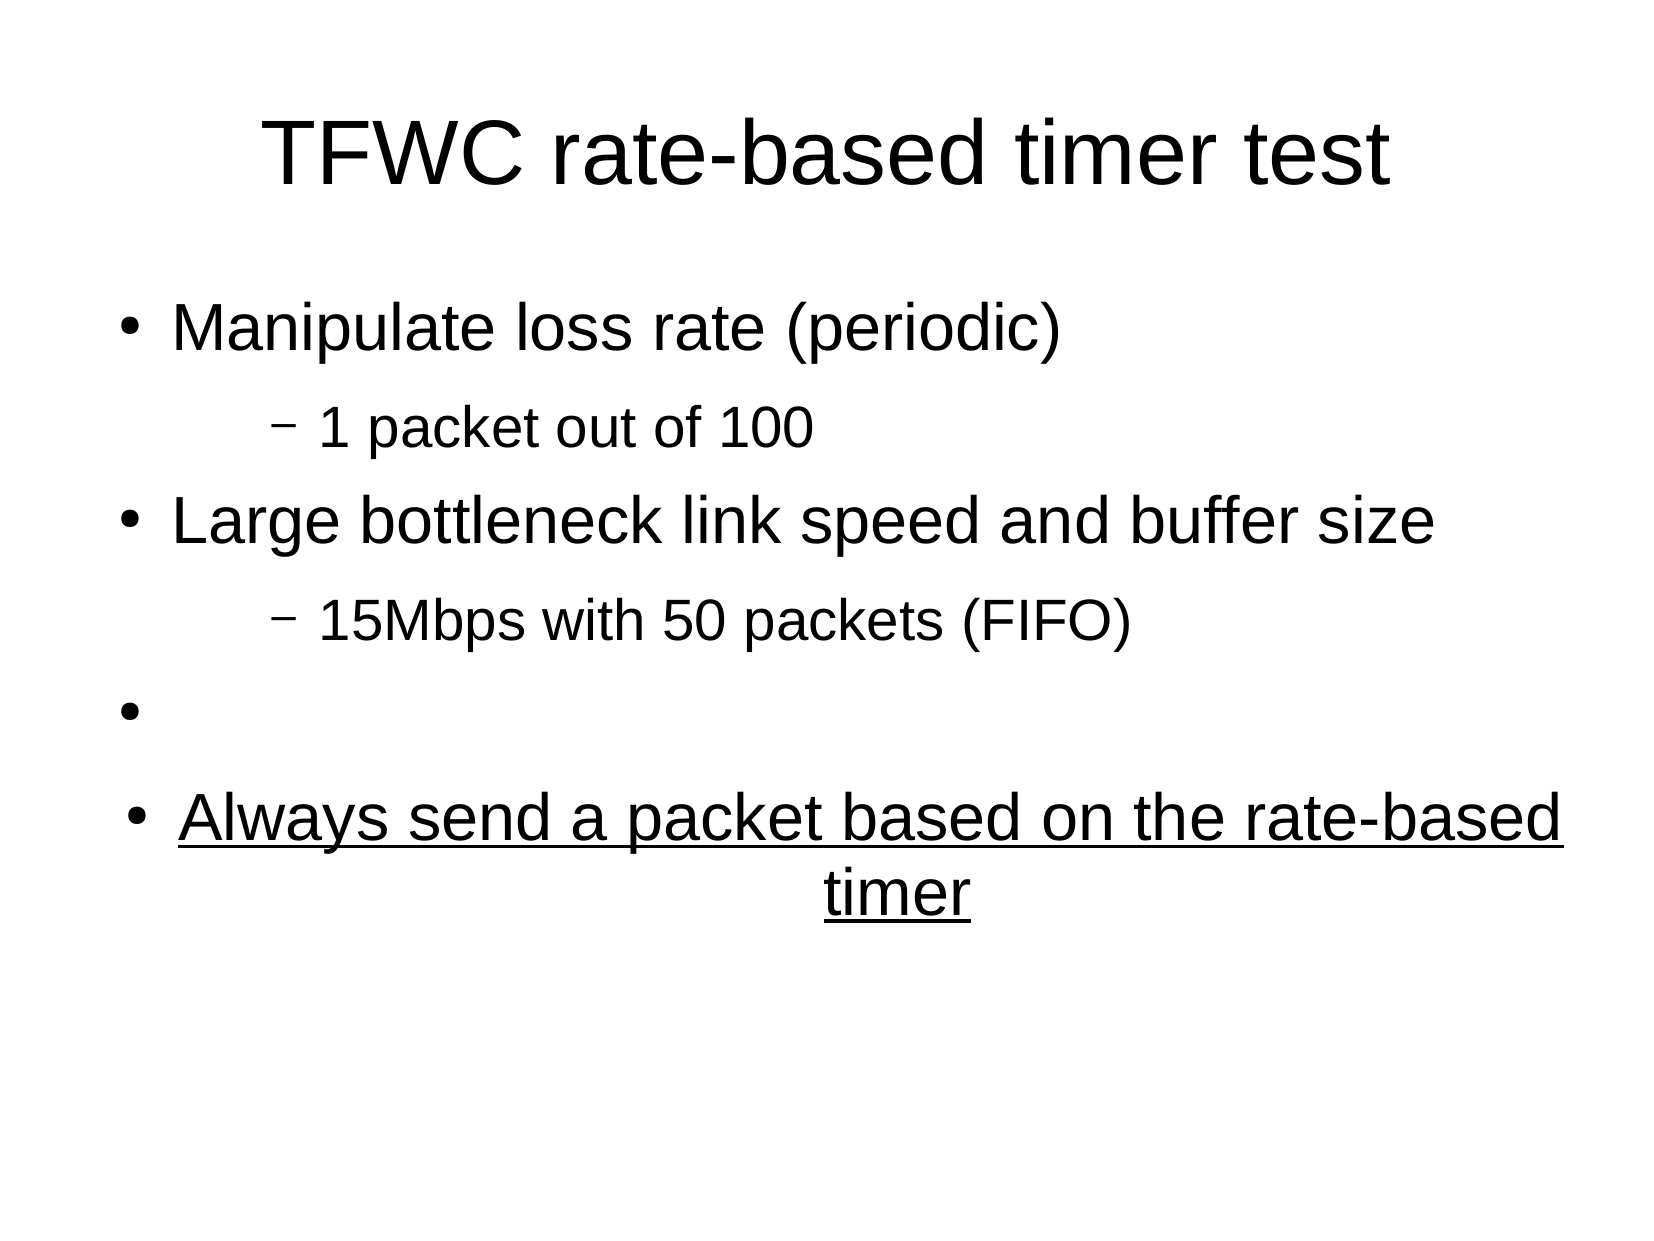

# TFWC rate-based timer test
Manipulate loss rate (periodic)
1 packet out of 100
Large bottleneck link speed and buffer size
15Mbps with 50 packets (FIFO)
Always send a packet based on the rate-based timer